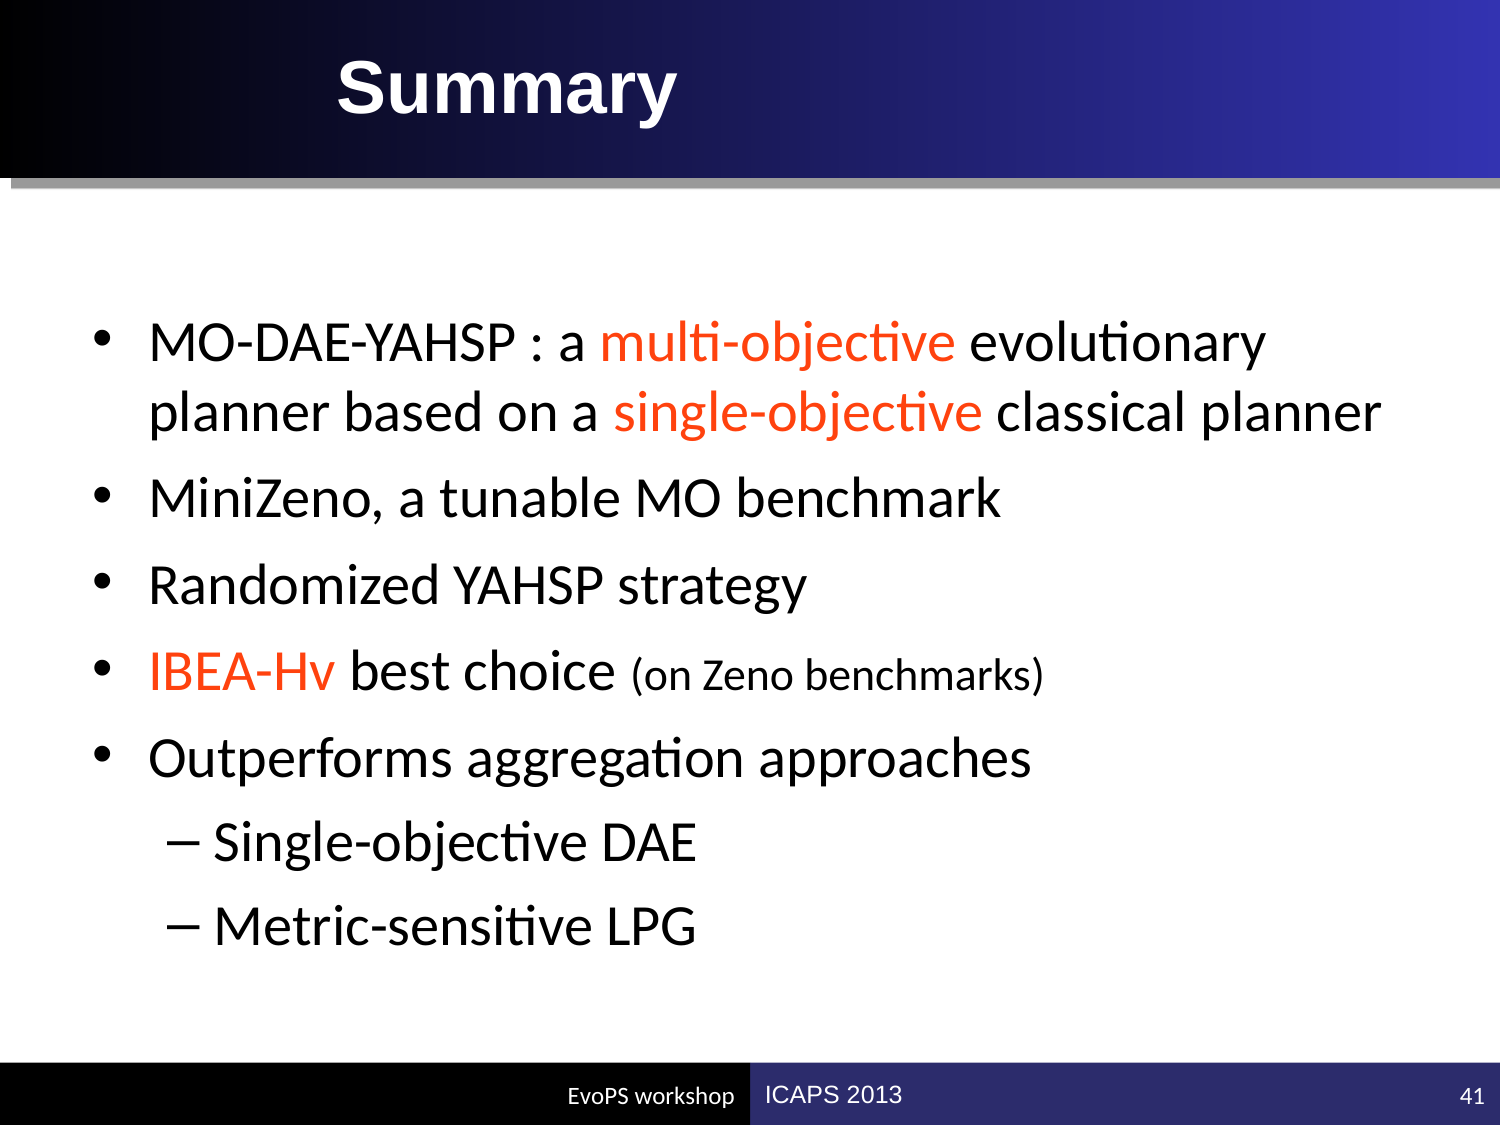

Summary
# MO-DAE-YAHSP : a multi-objective evolutionary planner based on a single-objective classical planner
MiniZeno, a tunable MO benchmark
Randomized YAHSP strategy
IBEA-Hv best choice (on Zeno benchmarks)
Outperforms aggregation approaches
Single-objective DAE
Metric-sensitive LPG
41